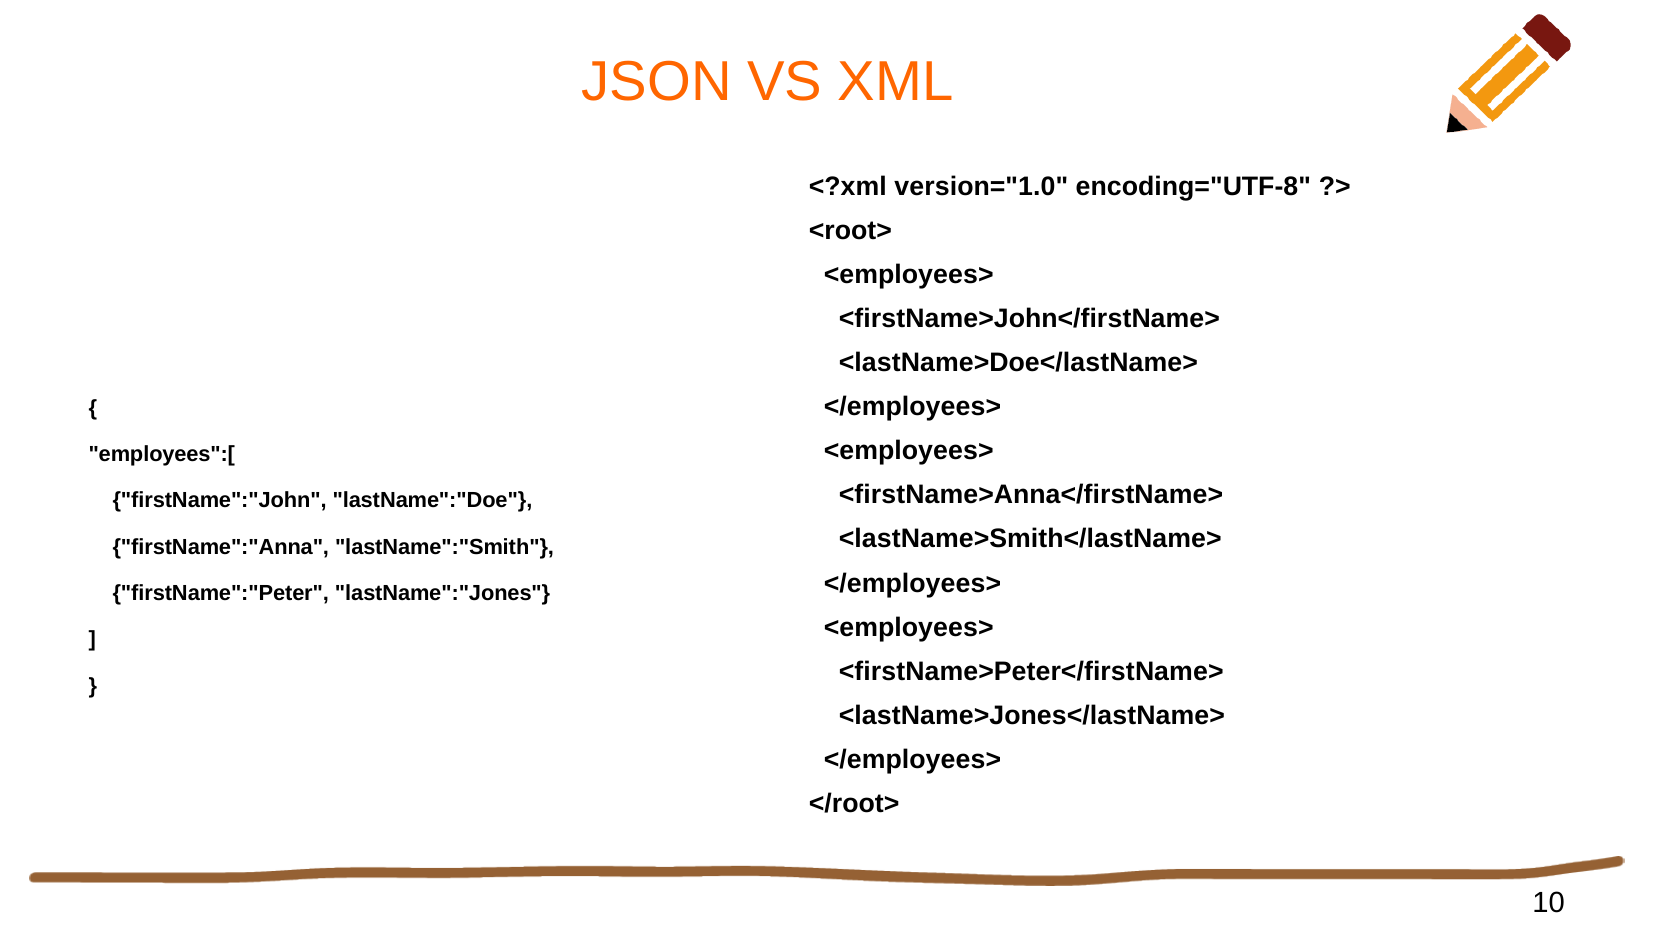

# JSON VS XML
<?xml version="1.0" encoding="UTF-8" ?>
<root>
 <employees>
 <firstName>John</firstName>
 <lastName>Doe</lastName>
 </employees>
 <employees>
 <firstName>Anna</firstName>
 <lastName>Smith</lastName>
 </employees>
 <employees>
 <firstName>Peter</firstName>
 <lastName>Jones</lastName>
 </employees>
</root>
{
"employees":[
 {"firstName":"John", "lastName":"Doe"},
 {"firstName":"Anna", "lastName":"Smith"},
 {"firstName":"Peter", "lastName":"Jones"}
]
}
10